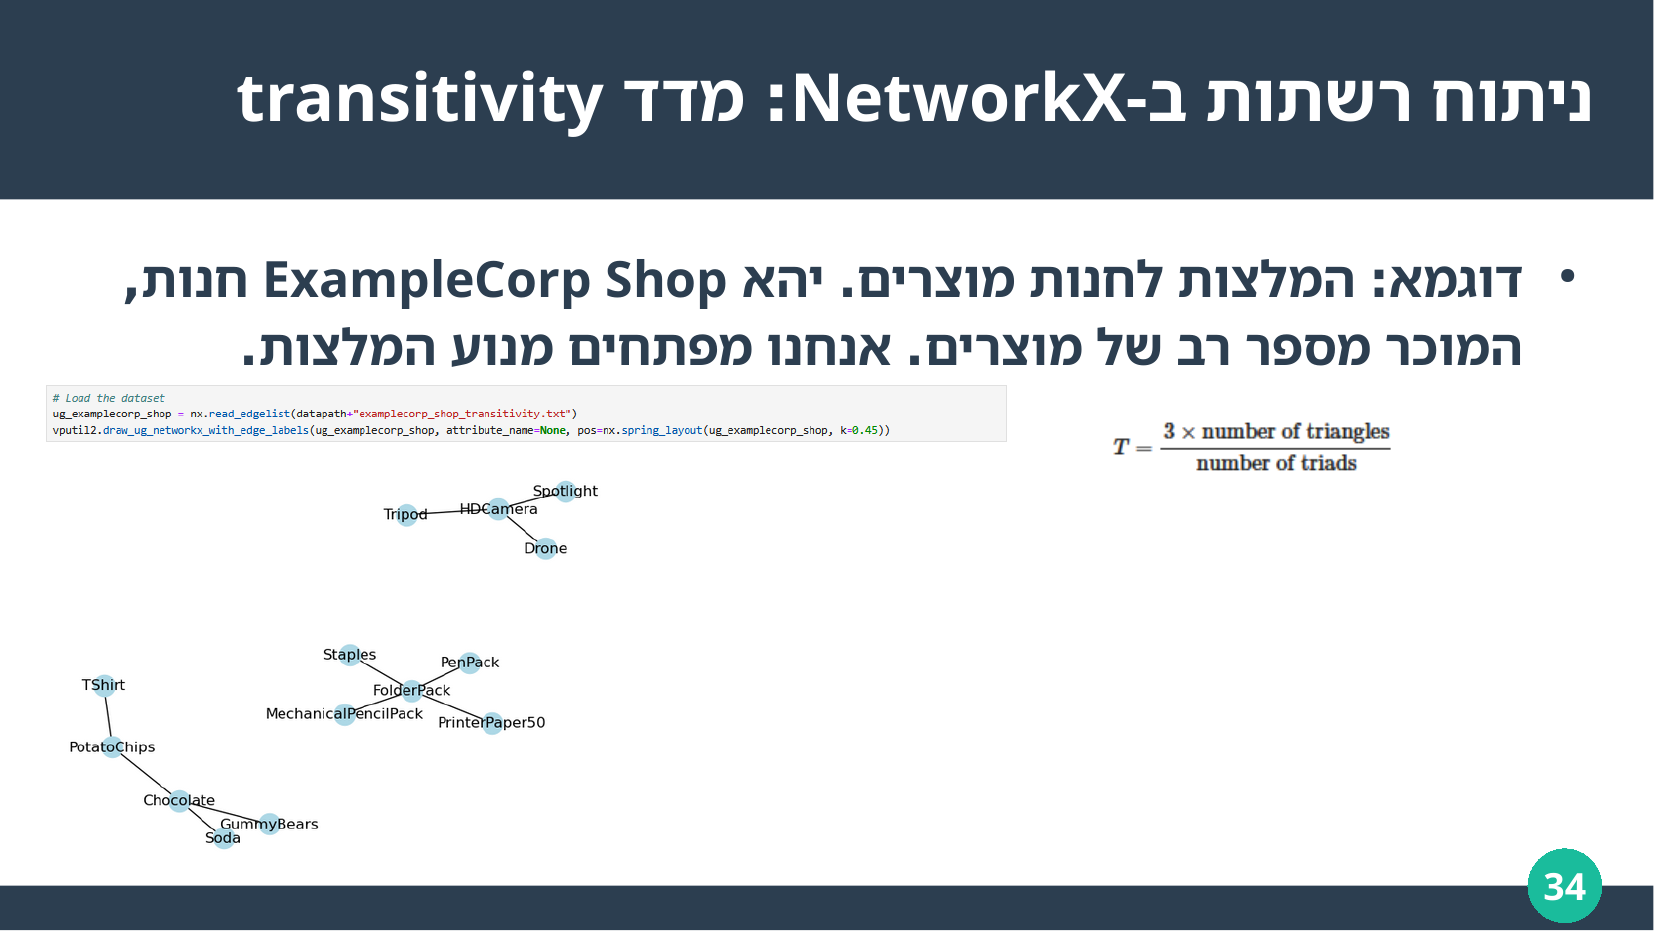

# ניתוח רשתות ב-NetworkX: מדד transitivity
דוגמא: המלצות לחנות מוצרים. יהא ExampleCorp Shop חנות, המוכר מספר רב של מוצרים. אנחנו מפתחים מנוע המלצות.
34